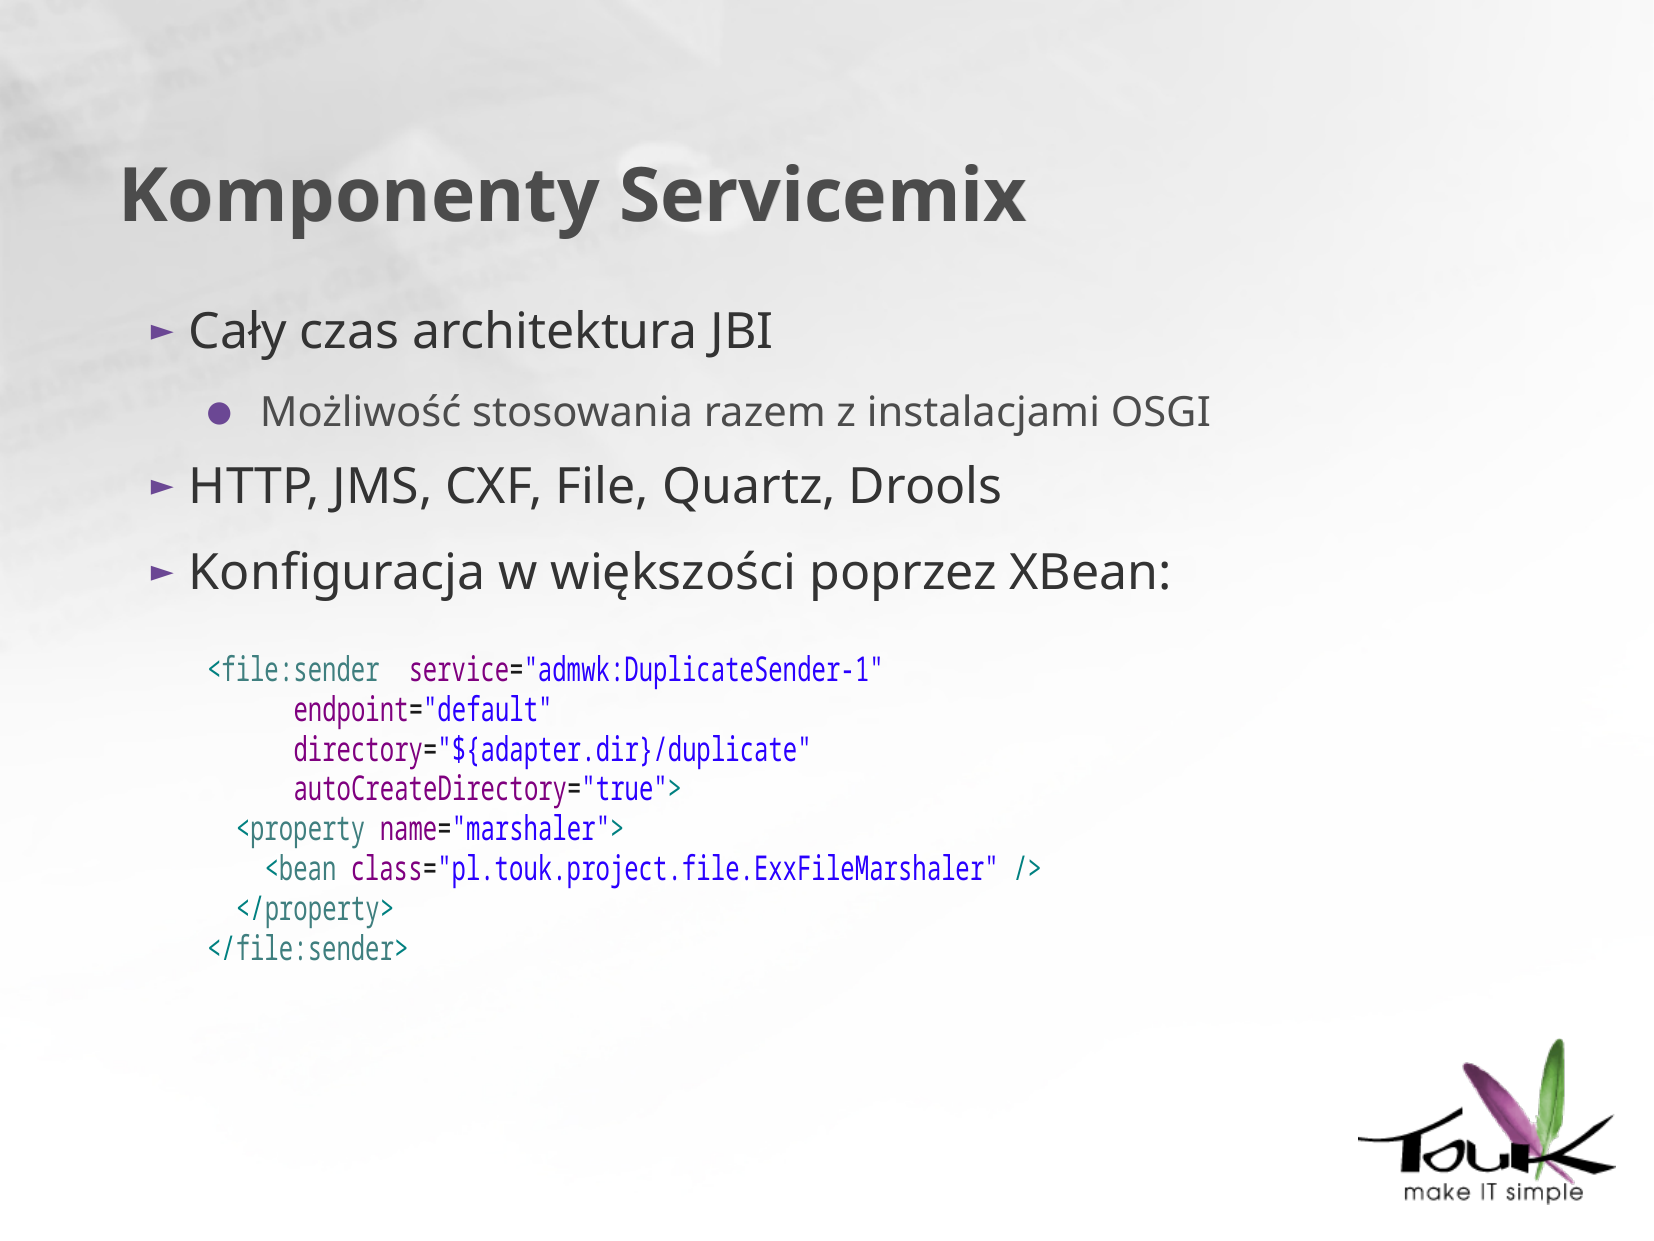

# Komponenty Servicemix
Cały czas architektura JBI
Możliwość stosowania razem z instalacjami OSGI
HTTP, JMS, CXF, File, Quartz, Drools
Konfiguracja w większości poprzez XBean: